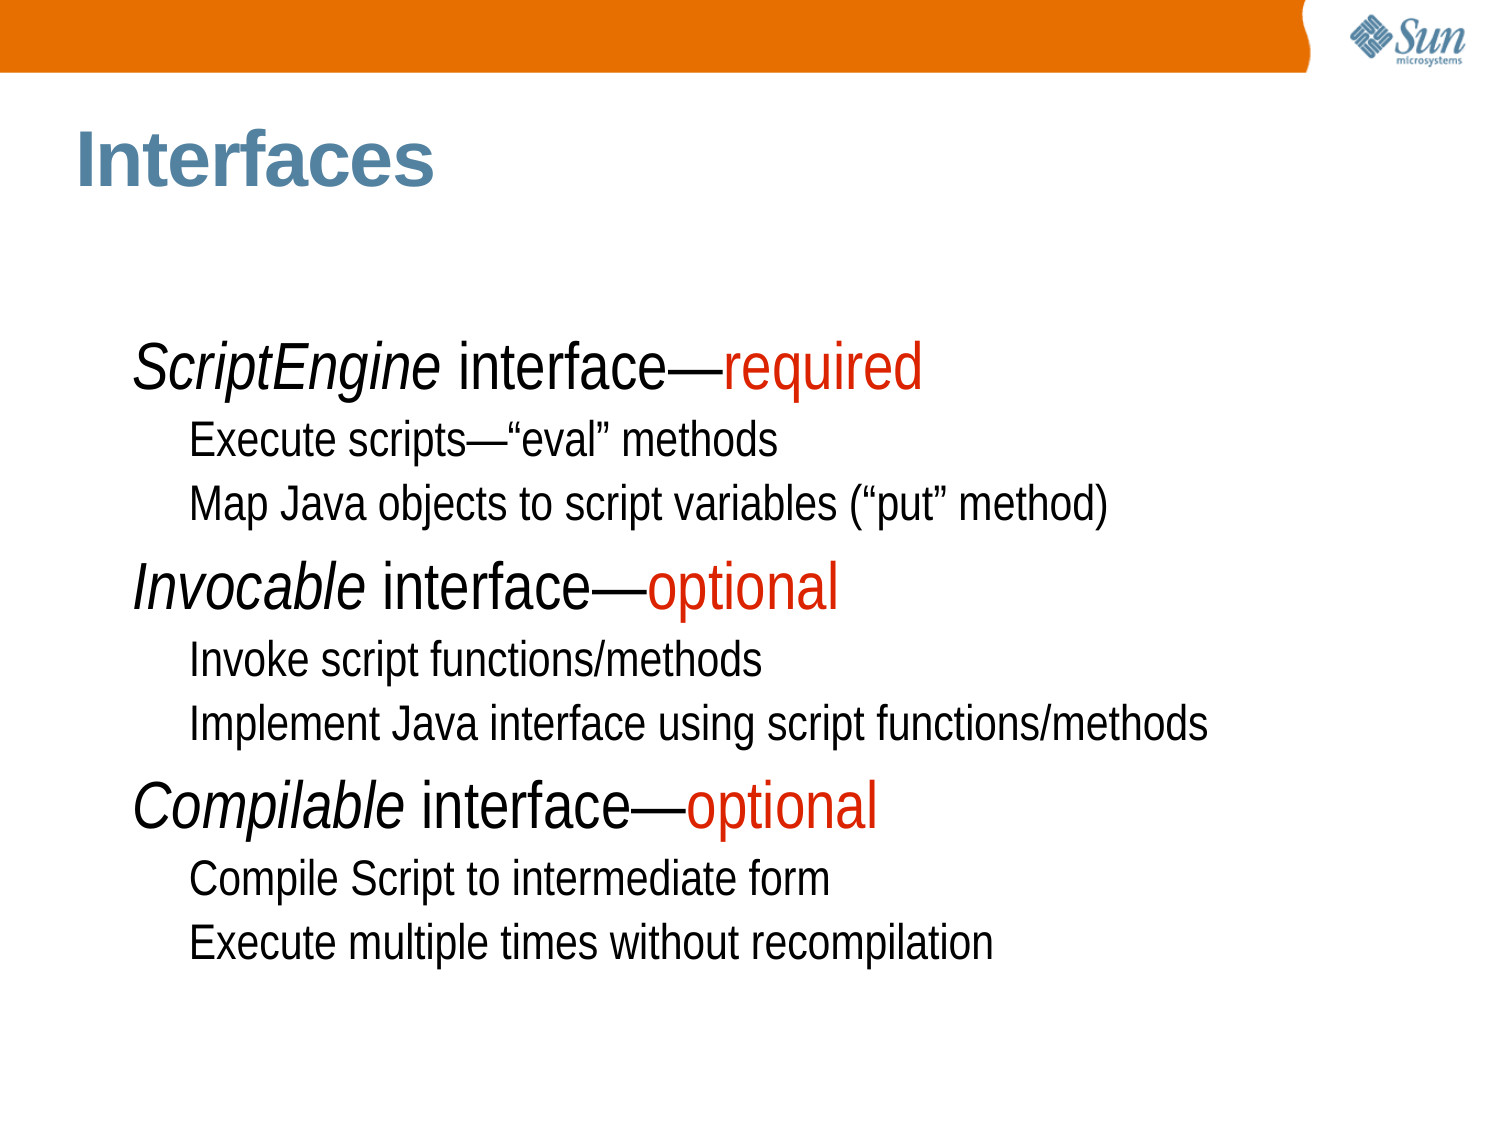

# Interfaces
ScriptEngine interface—required
Execute scripts—“eval” methods
Map Java objects to script variables (“put” method)
Invocable interface—optional
Invoke script functions/methods
Implement Java interface using script functions/methods
Compilable interface—optional
Compile Script to intermediate form
Execute multiple times without recompilation